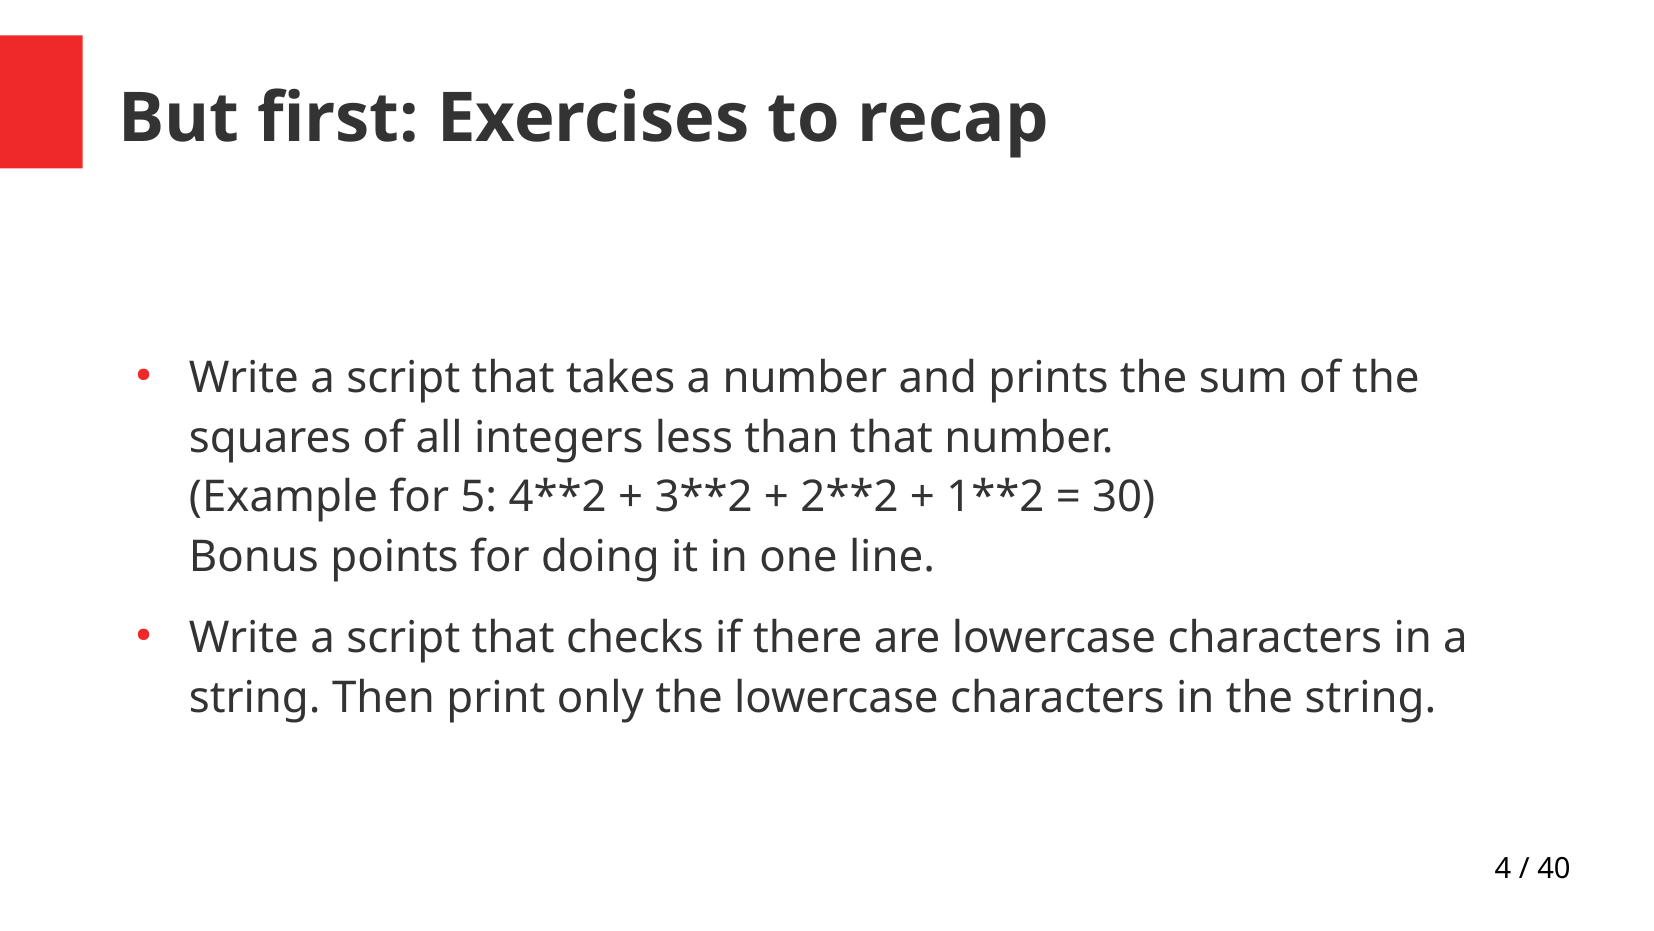

# But first: Exercises to recap
Write a script that takes a number and prints the sum of the squares of all integers less than that number.
(Example for 5: 4**2 + 3**2 + 2**2 + 1**2 = 30)
Bonus points for doing it in one line.
Write a script that checks if there are lowercase characters in a string. Then print only the lowercase characters in the string.
4